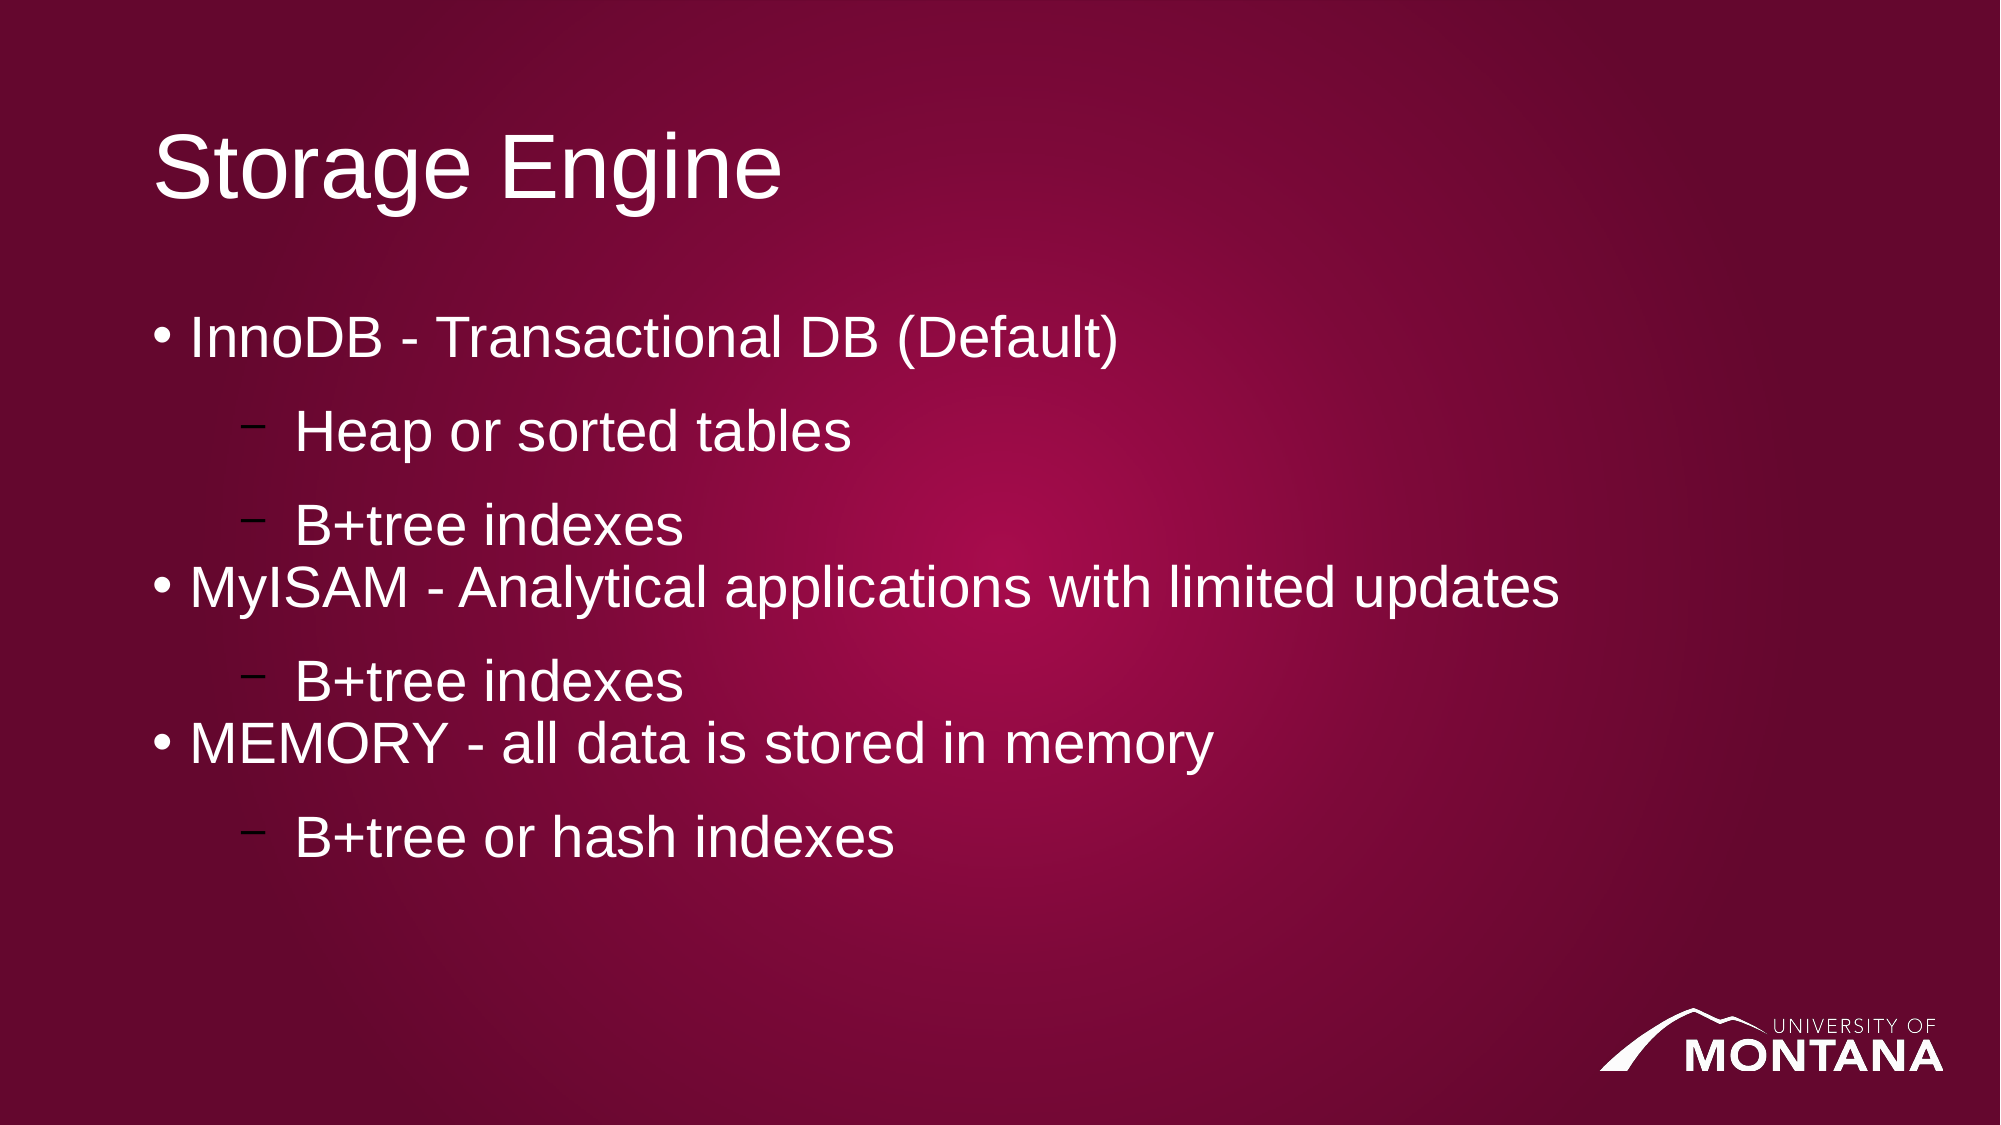

# Storage Engine
InnoDB - Transactional DB (Default)
Heap or sorted tables
B+tree indexes
MyISAM - Analytical applications with limited updates
B+tree indexes
MEMORY - all data is stored in memory
B+tree or hash indexes